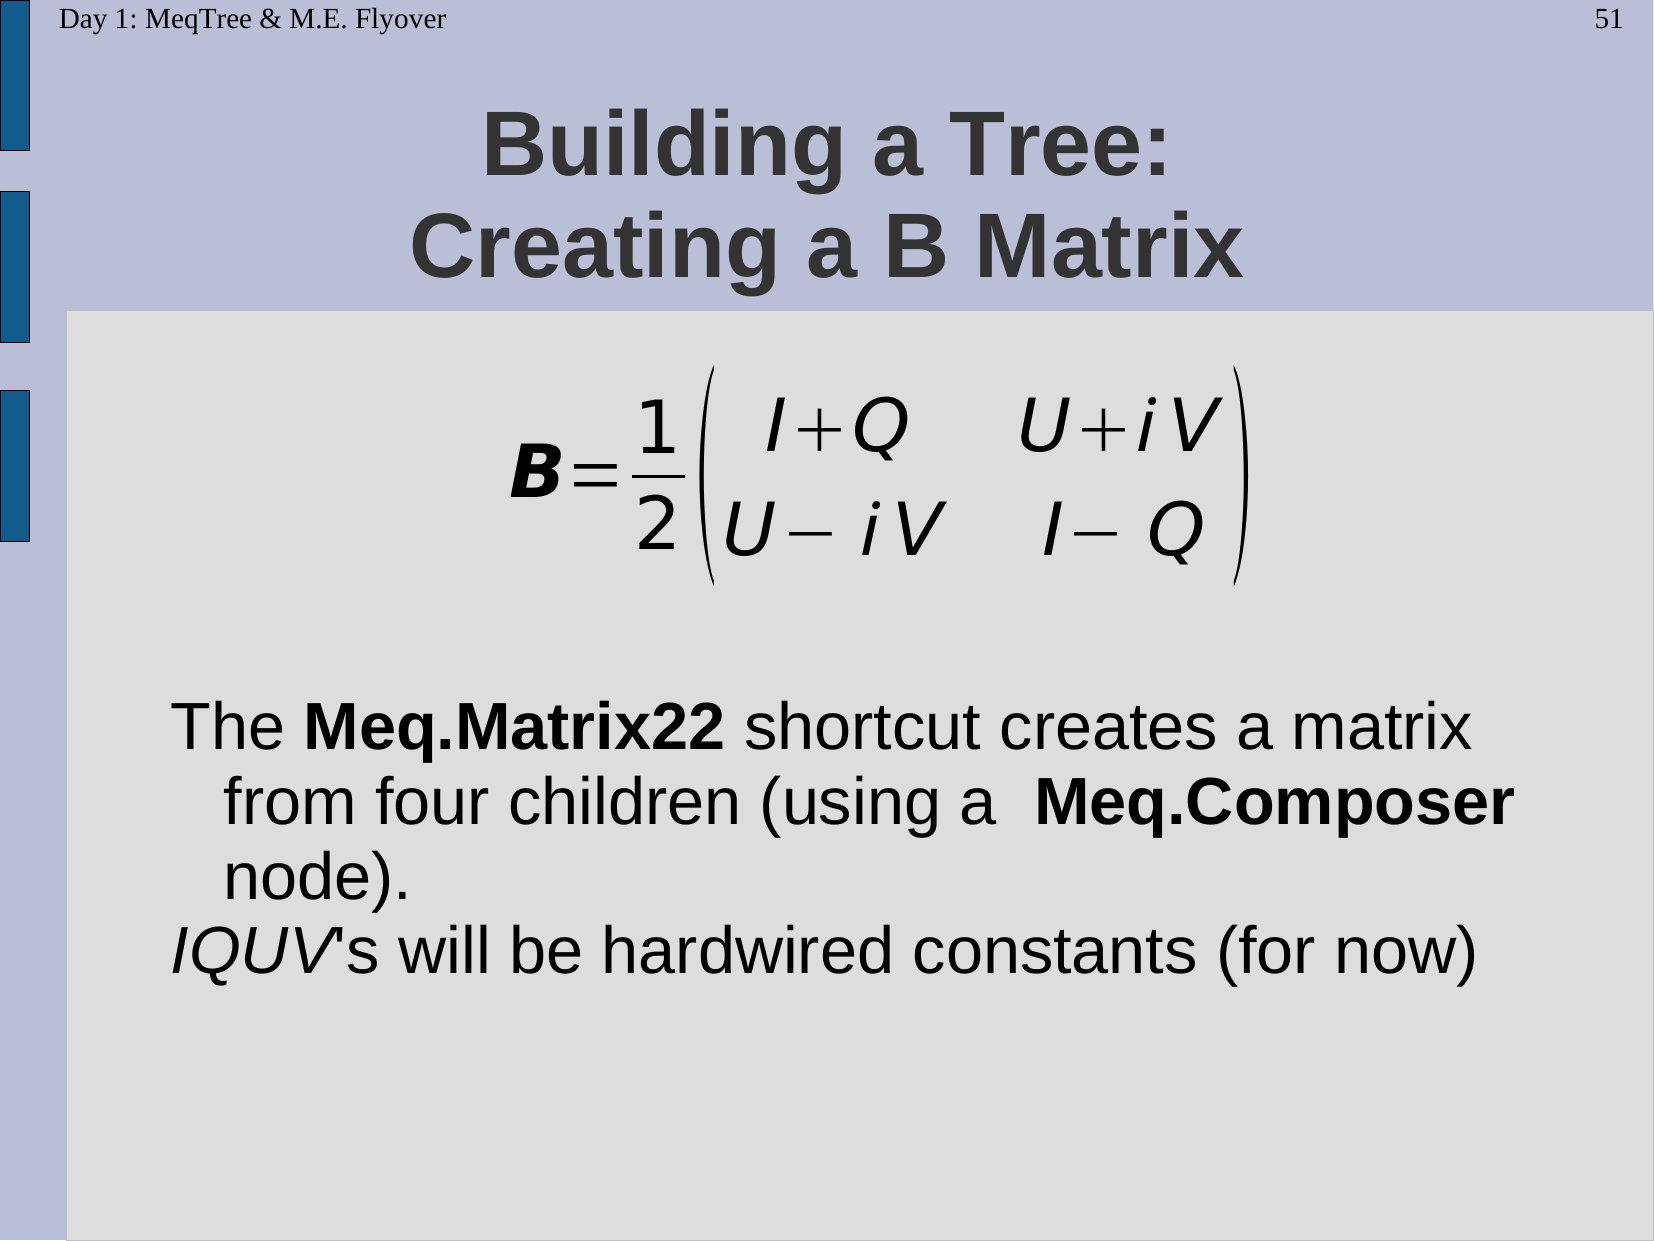

Day 1: MeqTree & M.E. Flyover
51
# Building a Tree: Creating a B Matrix
The Meq.Matrix22 shortcut creates a matrix from four children (using a Meq.Composer node).
IQUV's will be hardwired constants (for now)